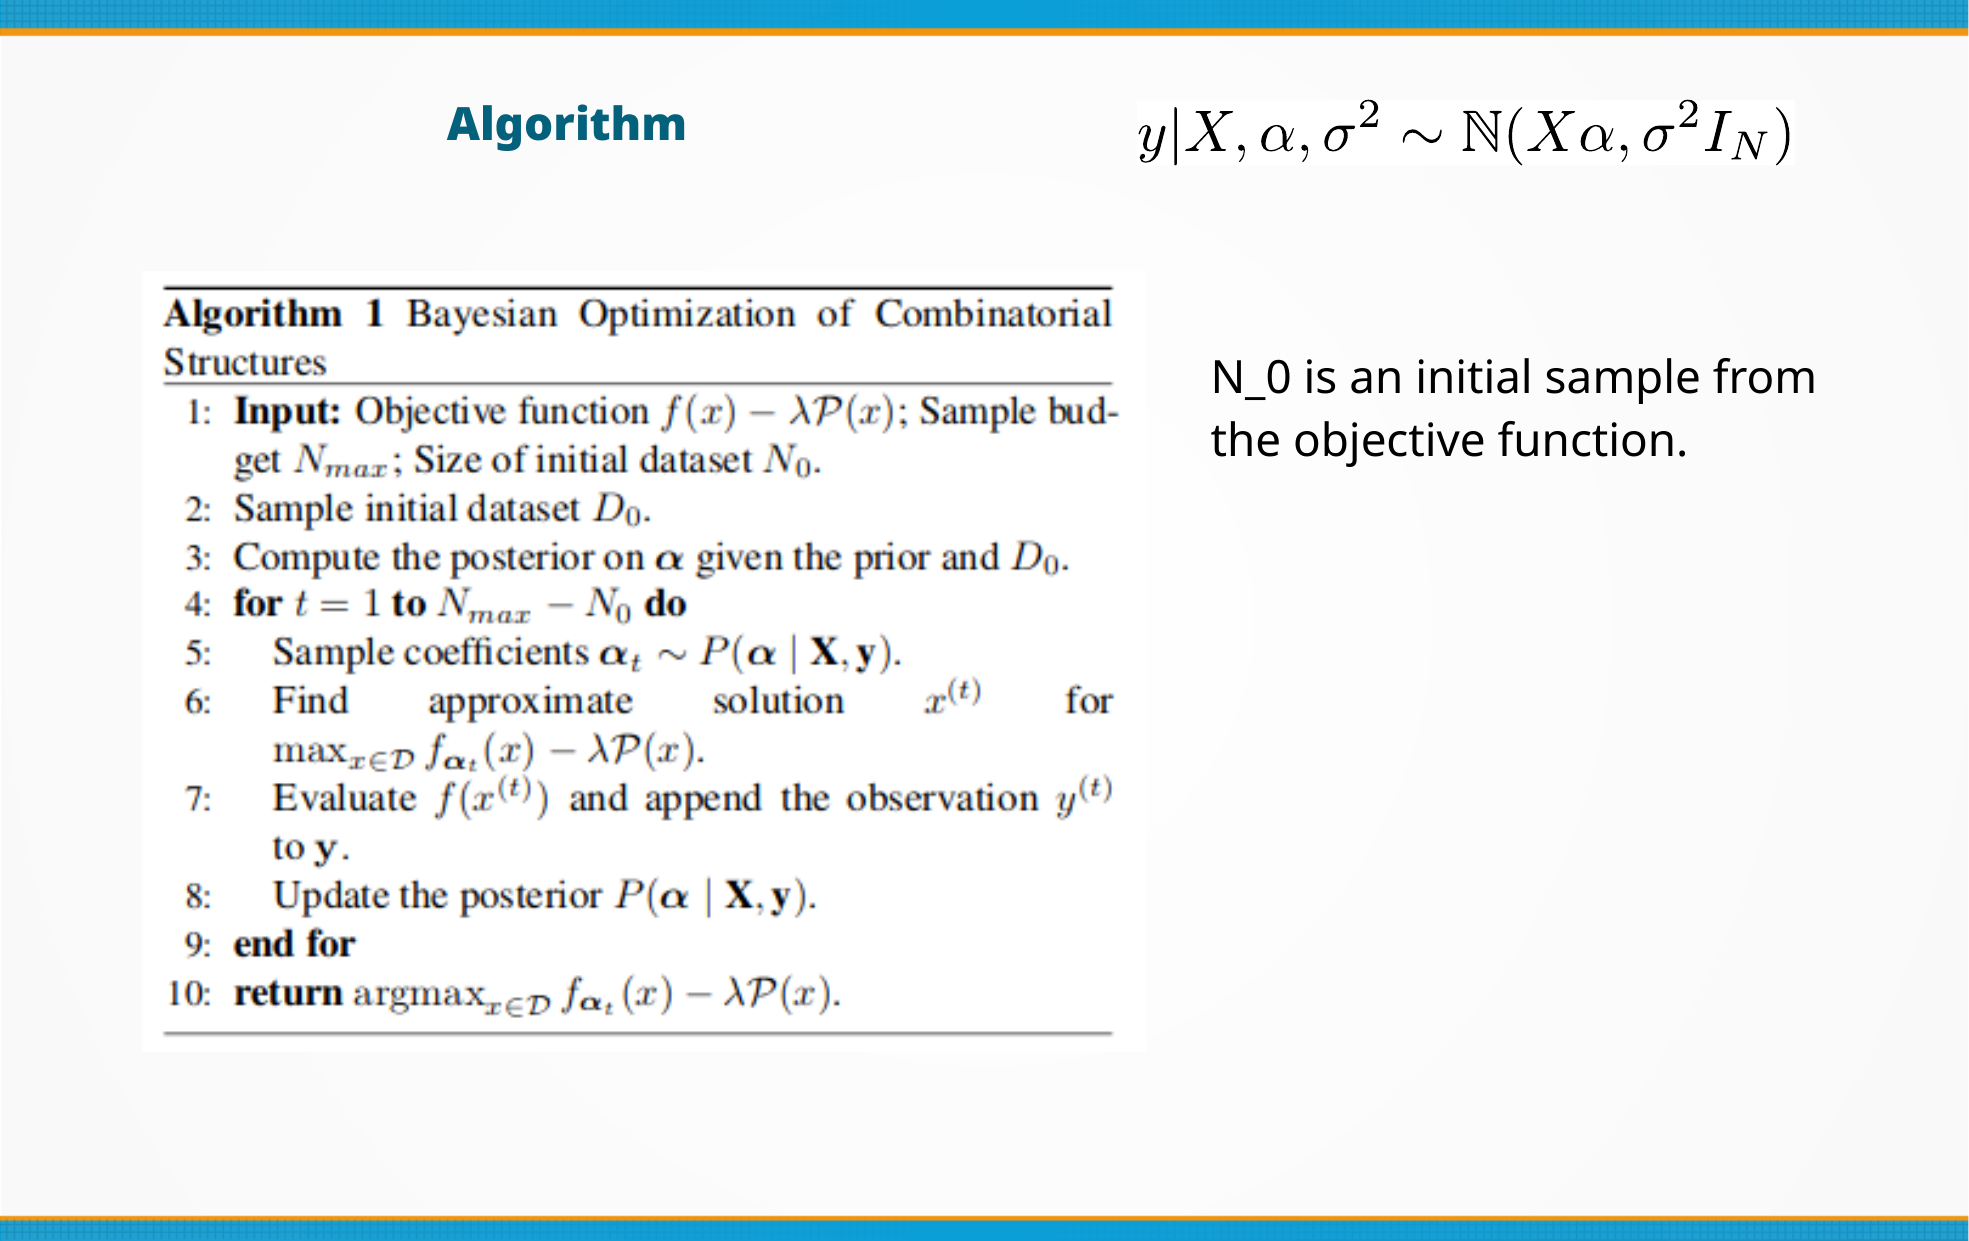

# Algorithm
N_0 is an initial sample from the objective function.